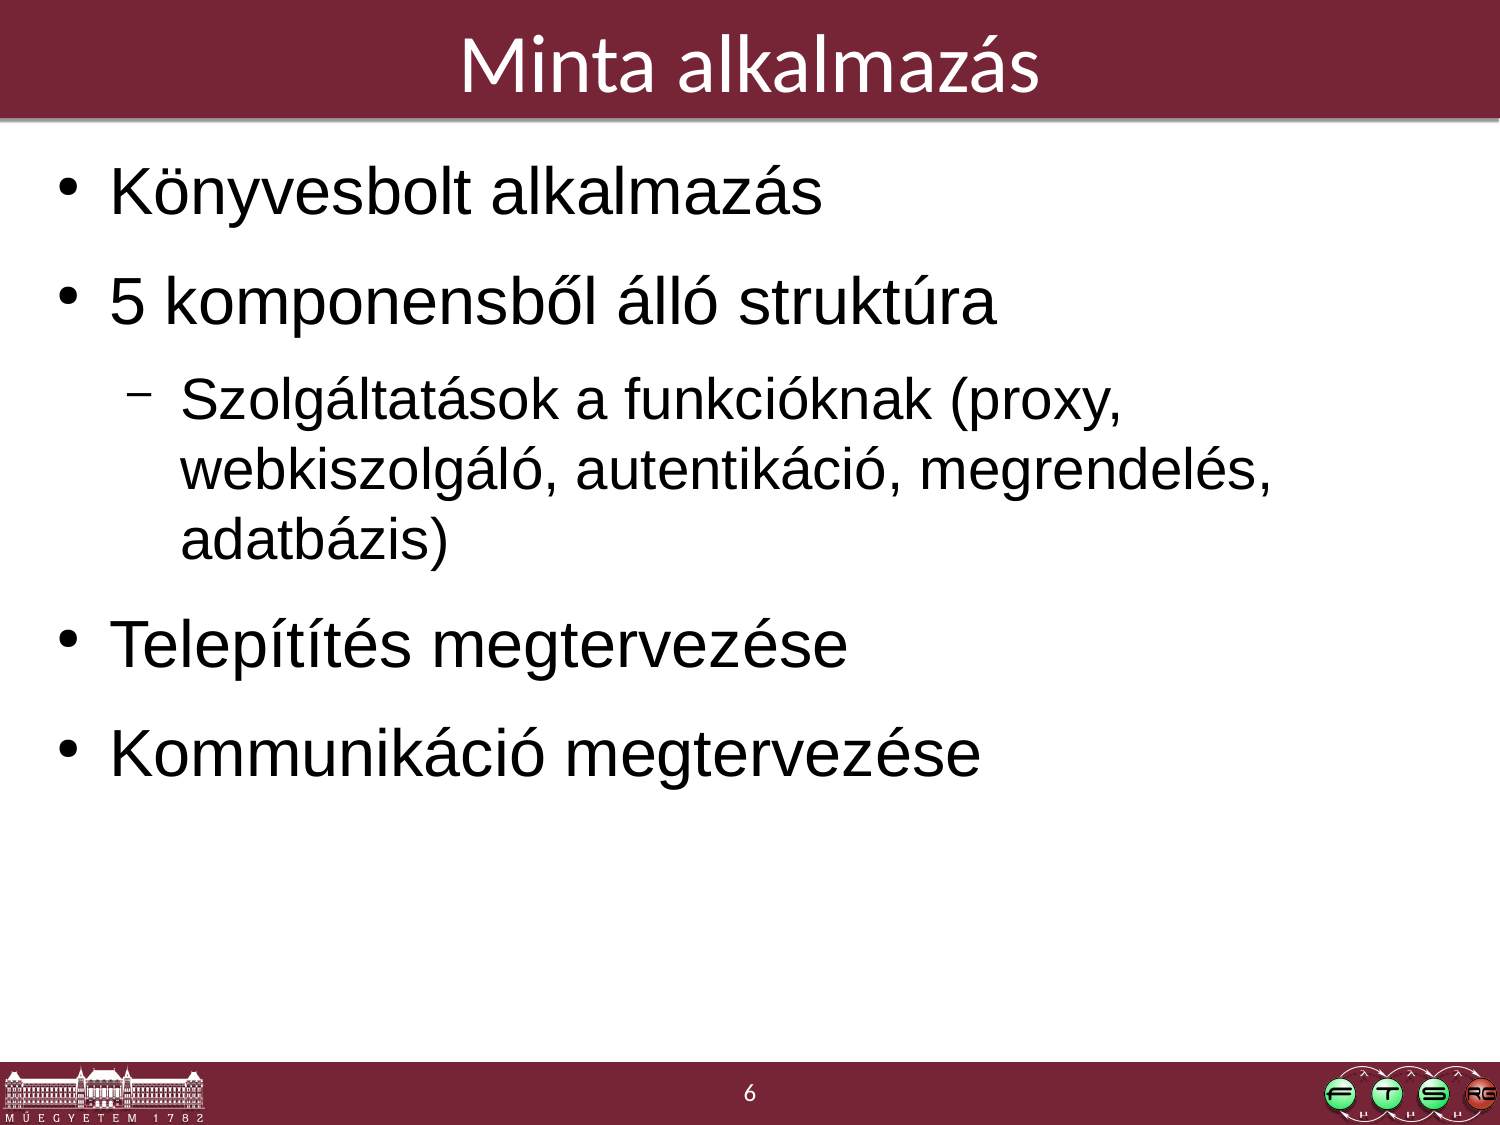

# Minta alkalmazás
Könyvesbolt alkalmazás
5 komponensből álló struktúra
Szolgáltatások a funkcióknak (proxy, webkiszolgáló, autentikáció, megrendelés, adatbázis)
Telepítítés megtervezése
Kommunikáció megtervezése